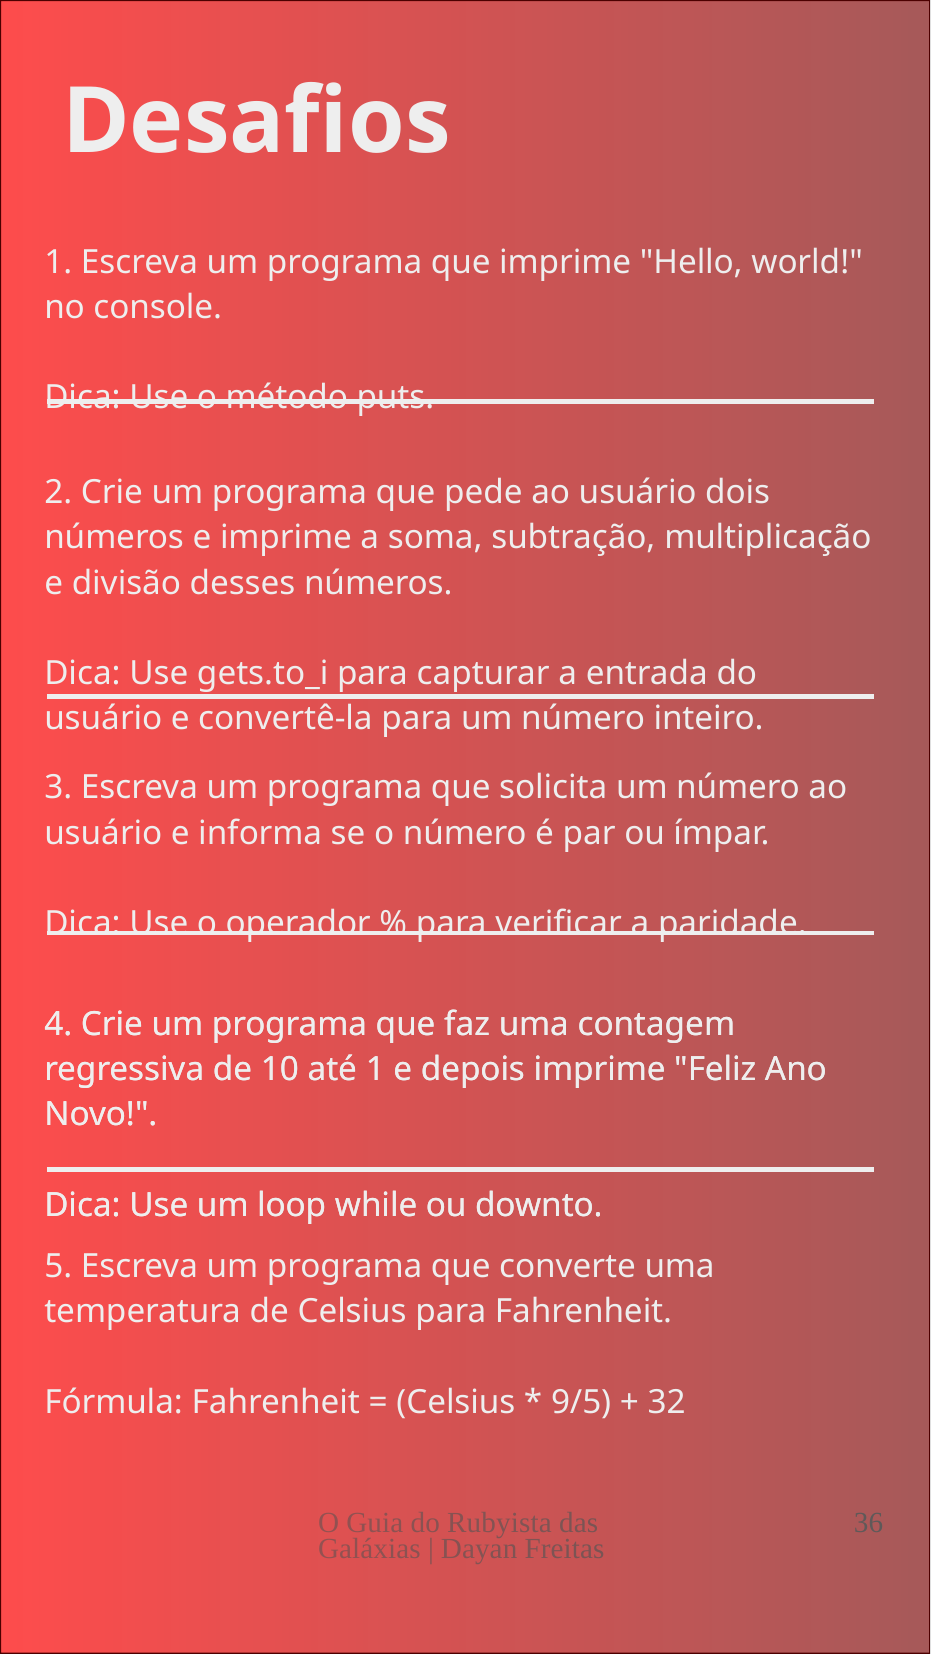

Desafios
1. Escreva um programa que imprime "Hello, world!" no console.
Dica: Use o método puts.
2. Crie um programa que pede ao usuário dois números e imprime a soma, subtração, multiplicação e divisão desses números.
Dica: Use gets.to_i para capturar a entrada do 	usuário e convertê-la para um número inteiro.
3. Escreva um programa que solicita um número ao usuário e informa se o número é par ou ímpar.
Dica: Use o operador % para verificar a paridade.
4. Crie um programa que faz uma contagem regressiva de 10 até 1 e depois imprime "Feliz Ano Novo!".
Dica: Use um loop while ou downto.
4. Crie um programa que faz uma contagem regressiva de 10 até 1 e depois imprime "Feliz Ano Novo!".
Dica: Use um loop while ou downto.
5. Escreva um programa que converte uma temperatura de Celsius para Fahrenheit.
Fórmula: Fahrenheit = (Celsius * 9/5) + 32
O Guia do Rubyista das Galáxias | Dayan Freitas
36